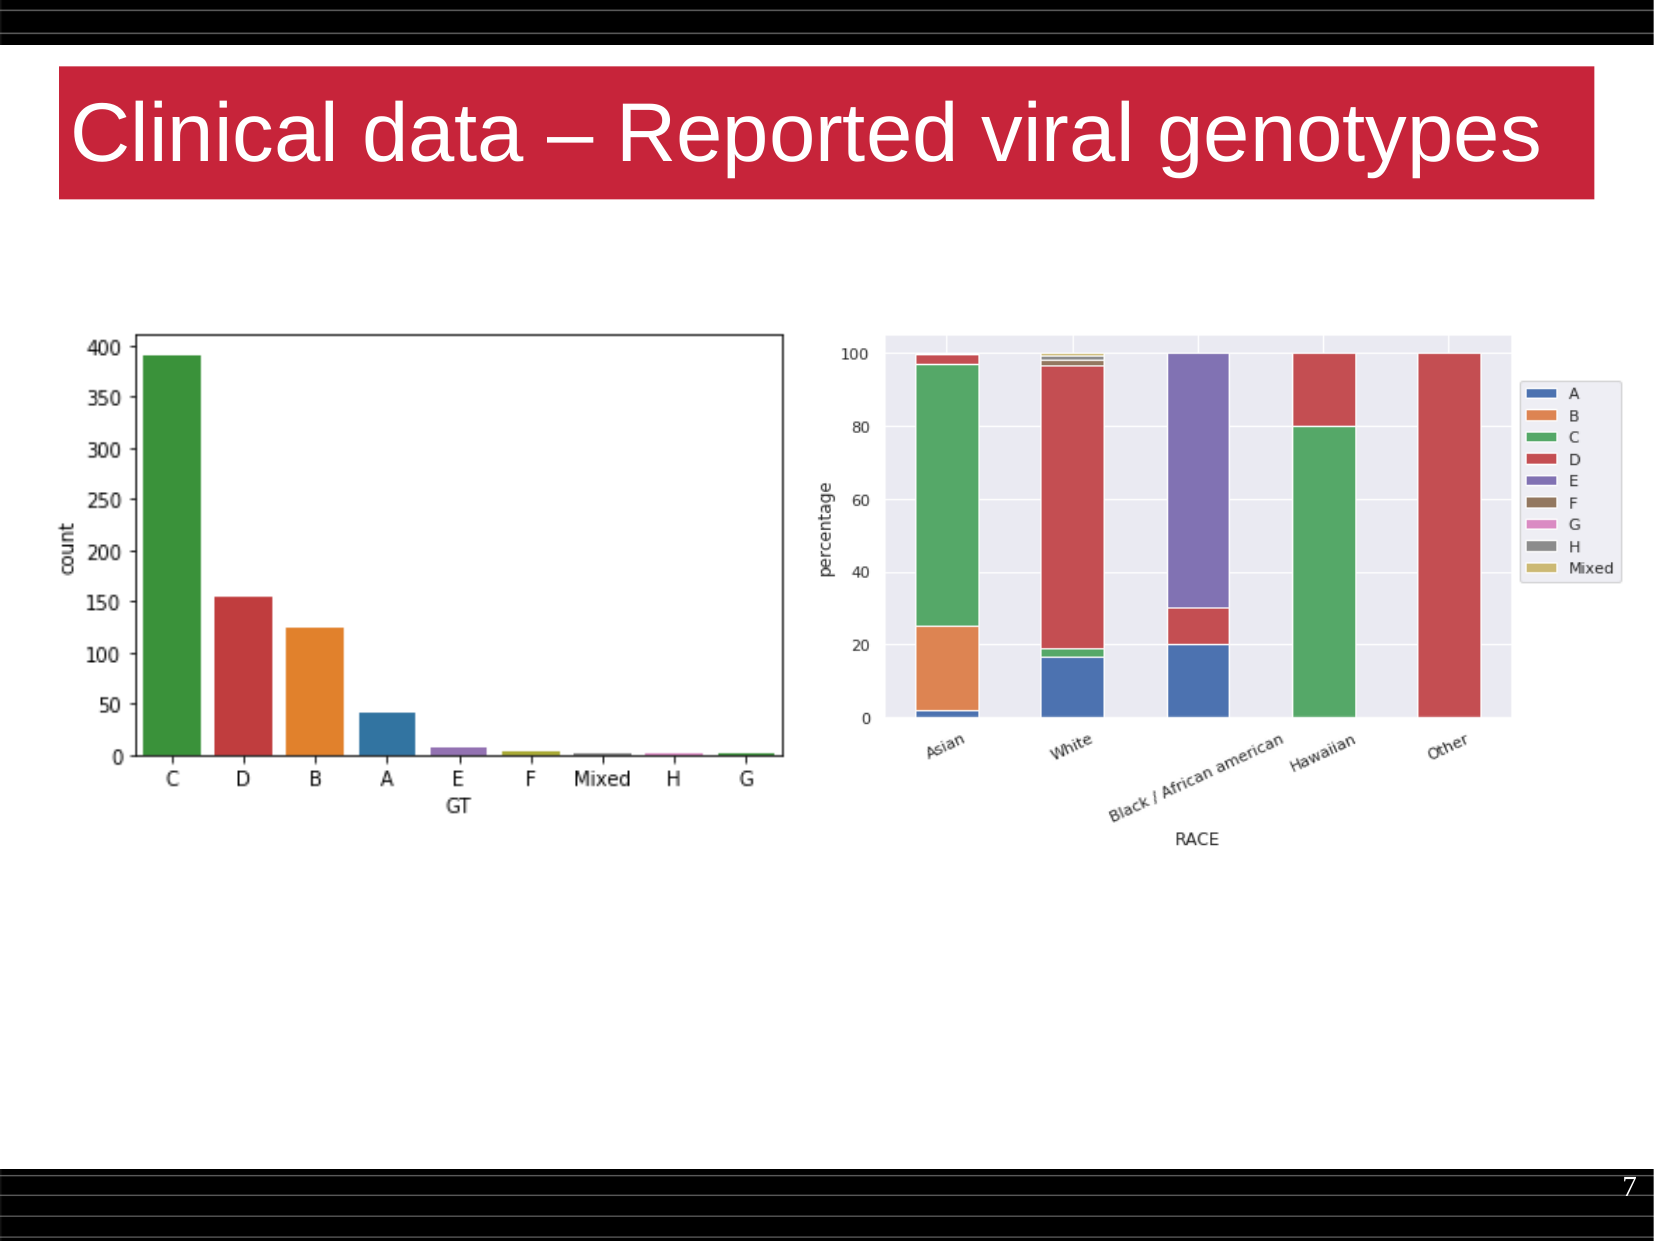

# Clinical data – Reported viral genotypes
7